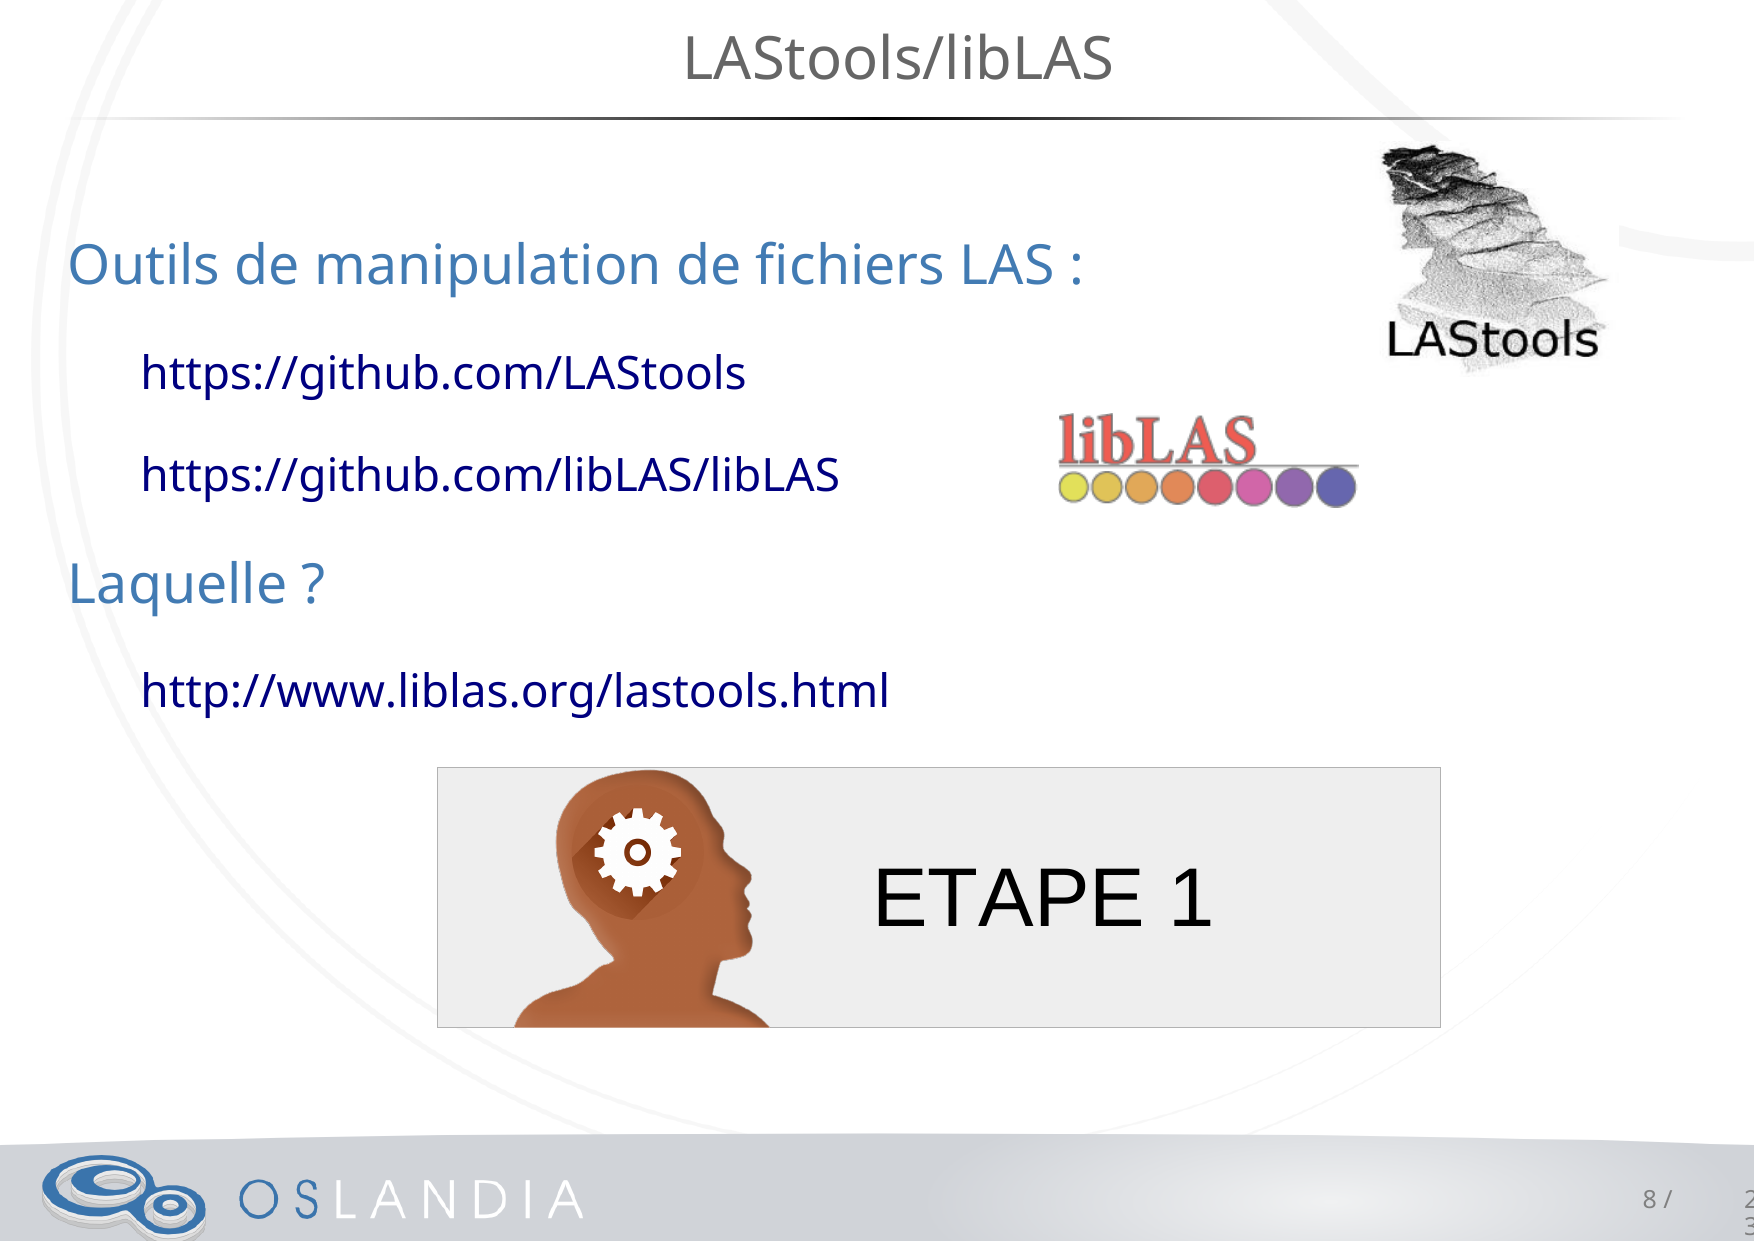

# LAStools/libLAS
Outils de manipulation de fichiers LAS :
https://github.com/LAStools
https://github.com/libLAS/libLAS
Laquelle ?
http://www.liblas.org/lastools.html
 ETAPE 1